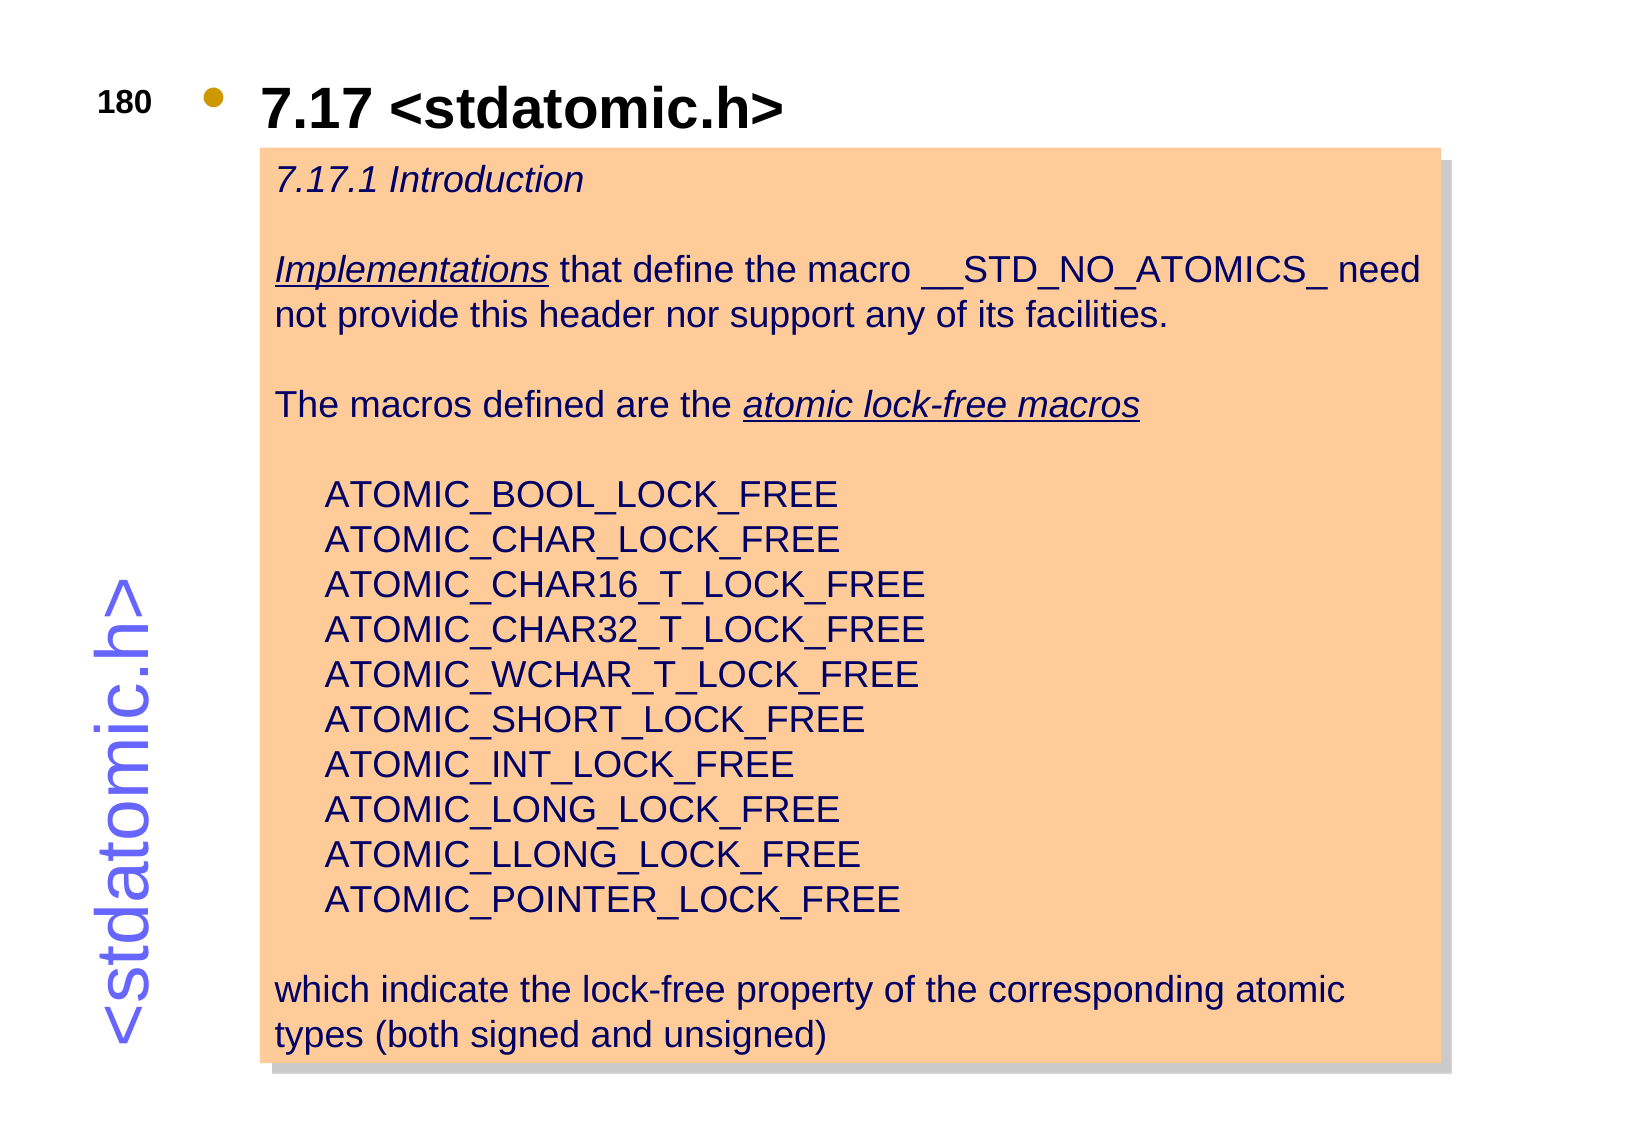

180
7.17 <stdatomic.h>
7.17.1 Introduction
Implementations that define the macro __STD_NO_ATOMICS_ need not provide this header nor support any of its facilities.
The macros defined are the atomic lock-free macros
	ATOMIC_BOOL_LOCK_FREE
	ATOMIC_CHAR_LOCK_FREE
	ATOMIC_CHAR16_T_LOCK_FREE
	ATOMIC_CHAR32_T_LOCK_FREE
	ATOMIC_WCHAR_T_LOCK_FREE
	ATOMIC_SHORT_LOCK_FREE
	ATOMIC_INT_LOCK_FREE
	ATOMIC_LONG_LOCK_FREE
	ATOMIC_LLONG_LOCK_FREE
	ATOMIC_POINTER_LOCK_FREE
which indicate the lock-free property of the corresponding atomic types (both signed and unsigned)
# <stdatomic.h>